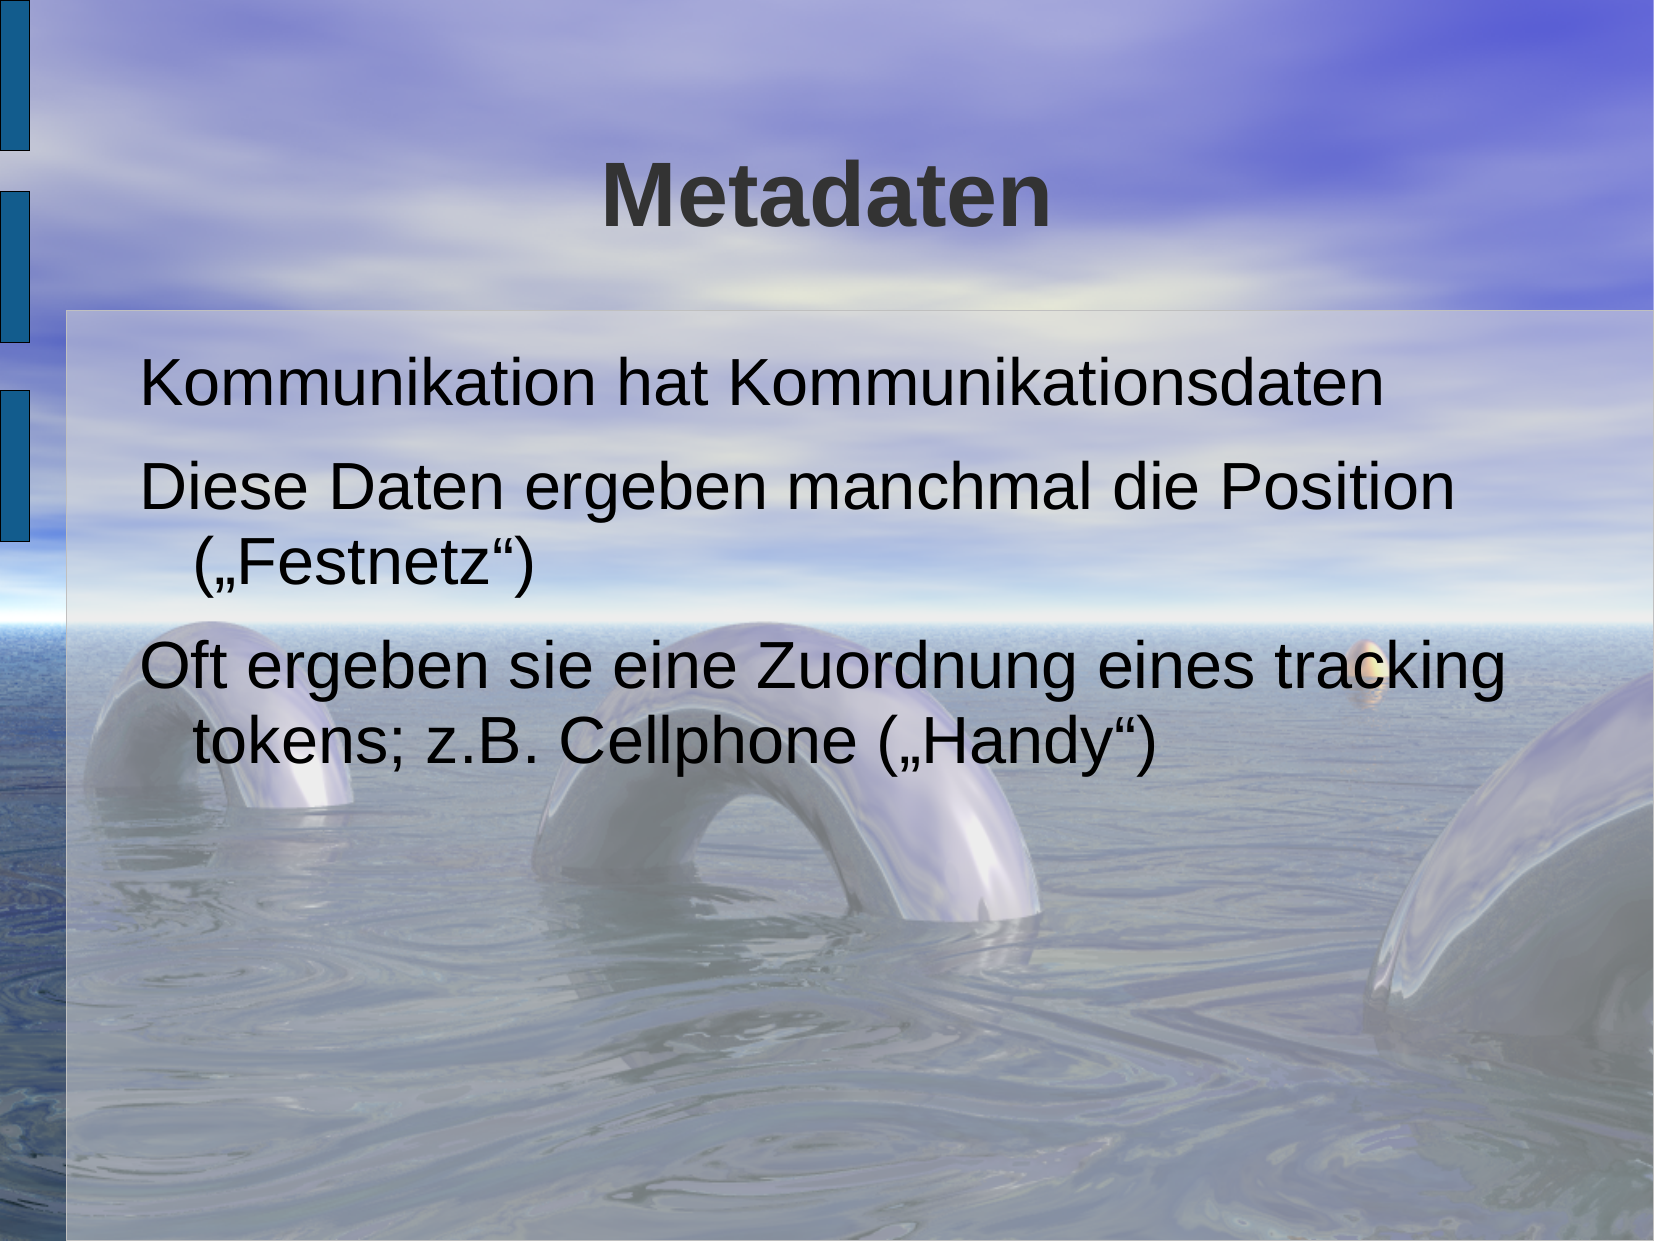

# Metadaten
Kommunikation hat Kommunikationsdaten
Diese Daten ergeben manchmal die Position („Festnetz“)
Oft ergeben sie eine Zuordnung eines tracking tokens; z.B. Cellphone („Handy“)